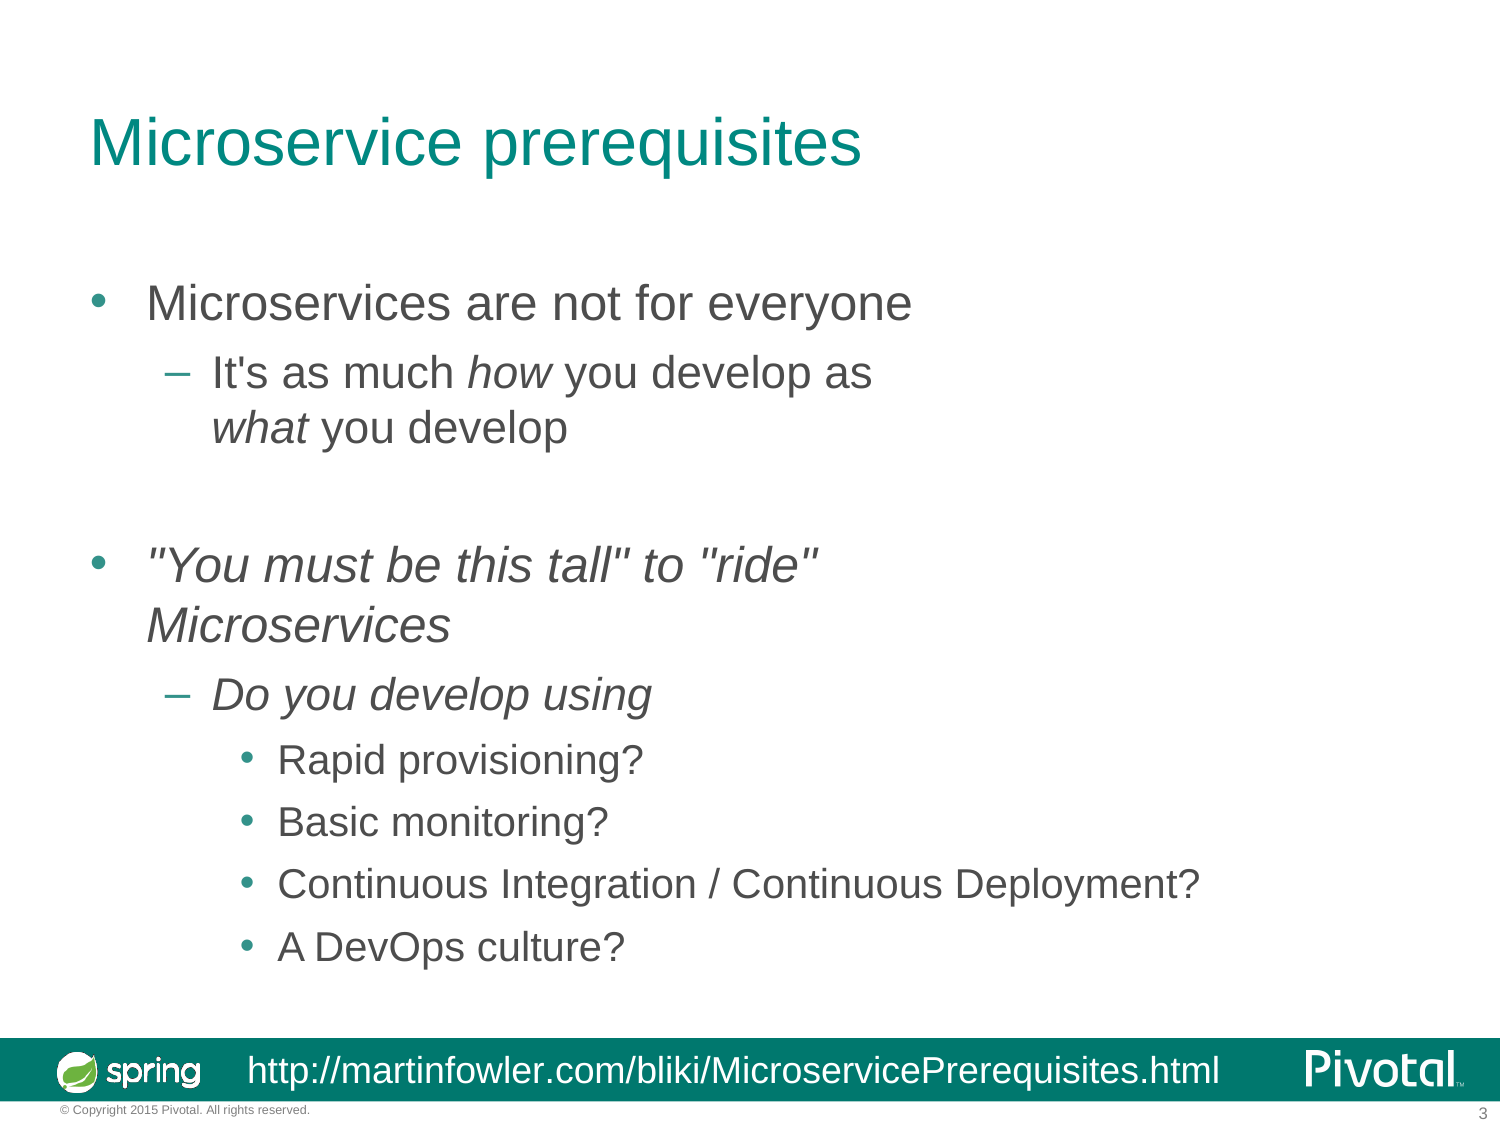

# Microservice prerequisites
Microservices are not for everyone
It's as much how you develop as
what you develop
"You must be this tall" to "ride"
Microservices
Do you develop using
Rapid provisioning?
Basic monitoring?
Continuous Integration / Continuous Deployment?
A DevOps culture?
http://martinfowler.com/bliki/MicroservicePrerequisites.html